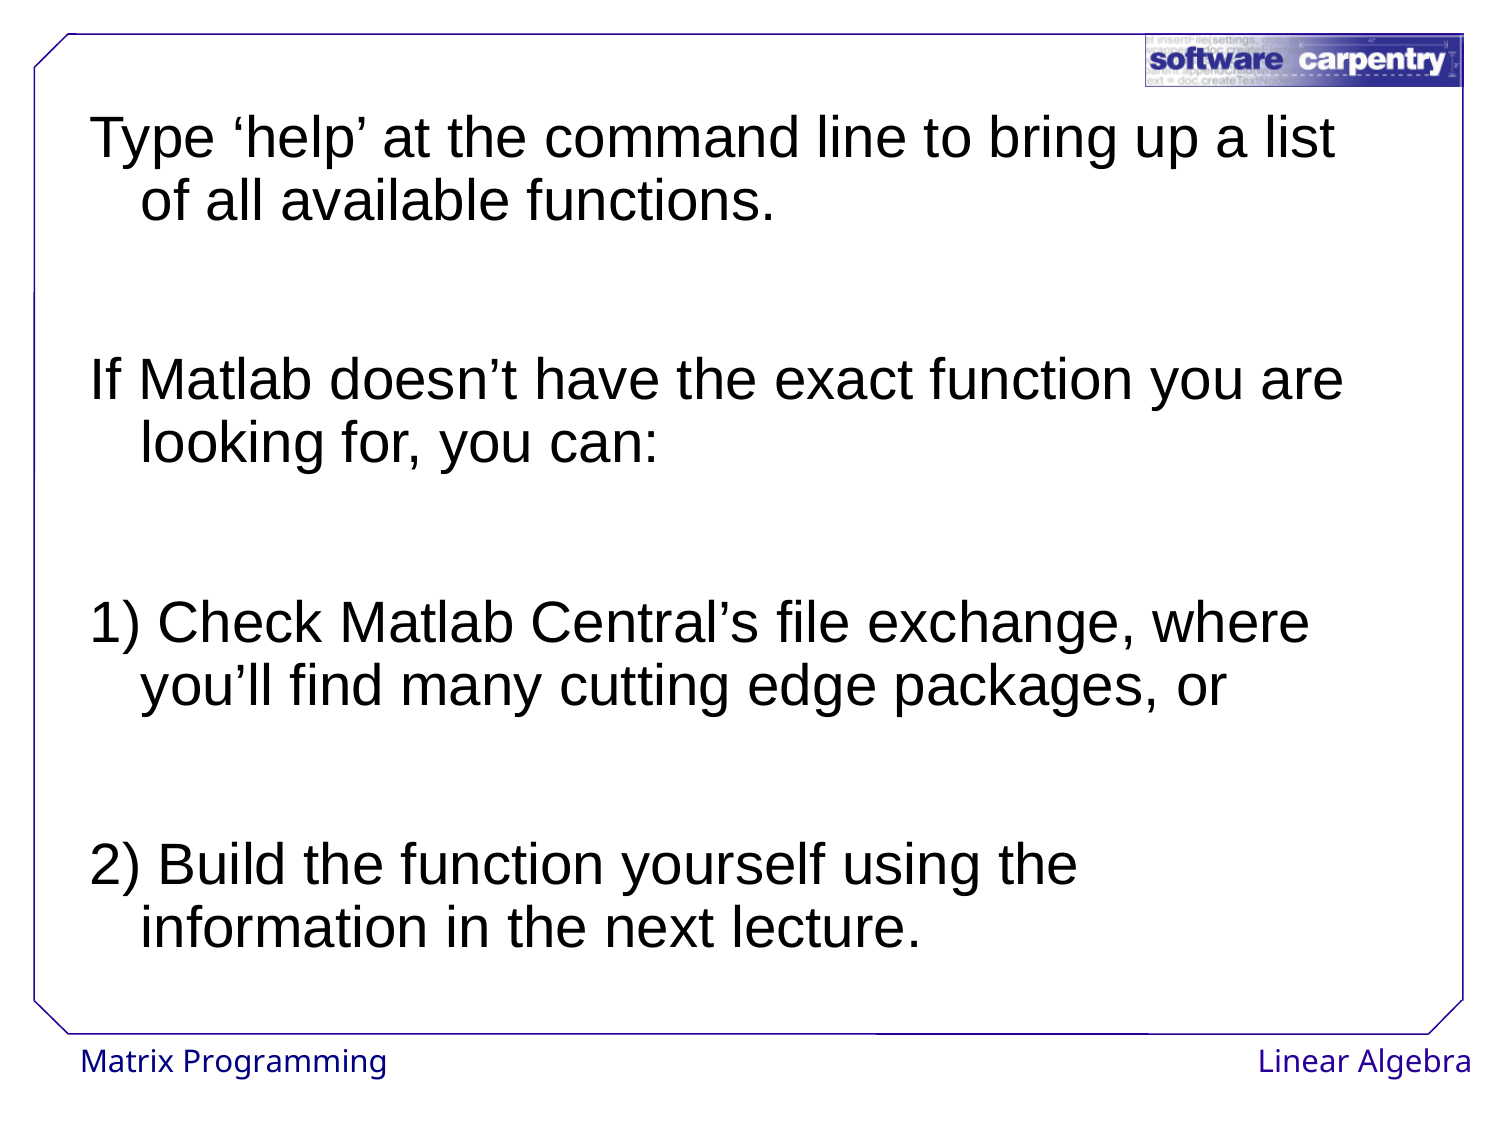

# Type ‘help’ at the command line to bring up a list of all available functions.
If Matlab doesn’t have the exact function you are looking for, you can:
1) Check Matlab Central’s file exchange, where you’ll find many cutting edge packages, or
2) Build the function yourself using the information in the next lecture.